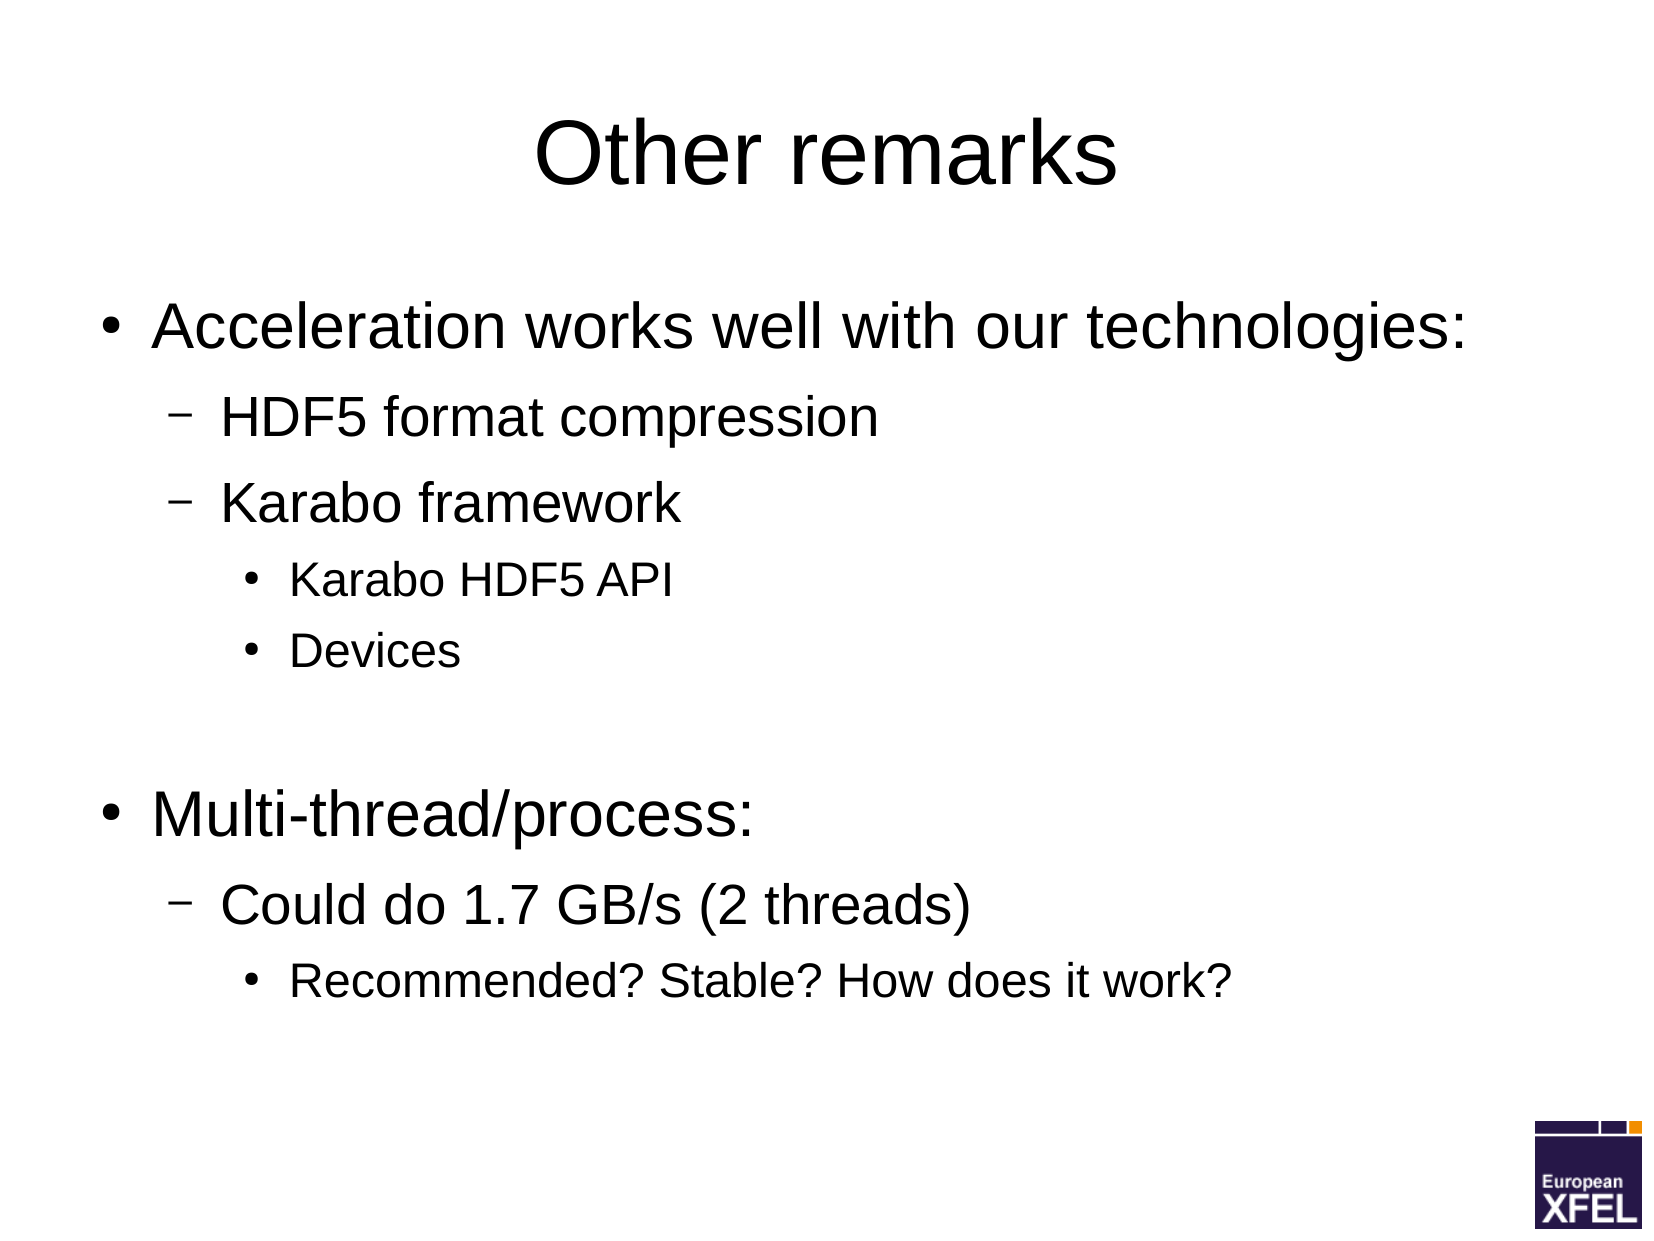

# Other remarks
Acceleration works well with our technologies:
HDF5 format compression
Karabo framework
Karabo HDF5 API
Devices
Multi-thread/process:
Could do 1.7 GB/s (2 threads)
Recommended? Stable? How does it work?